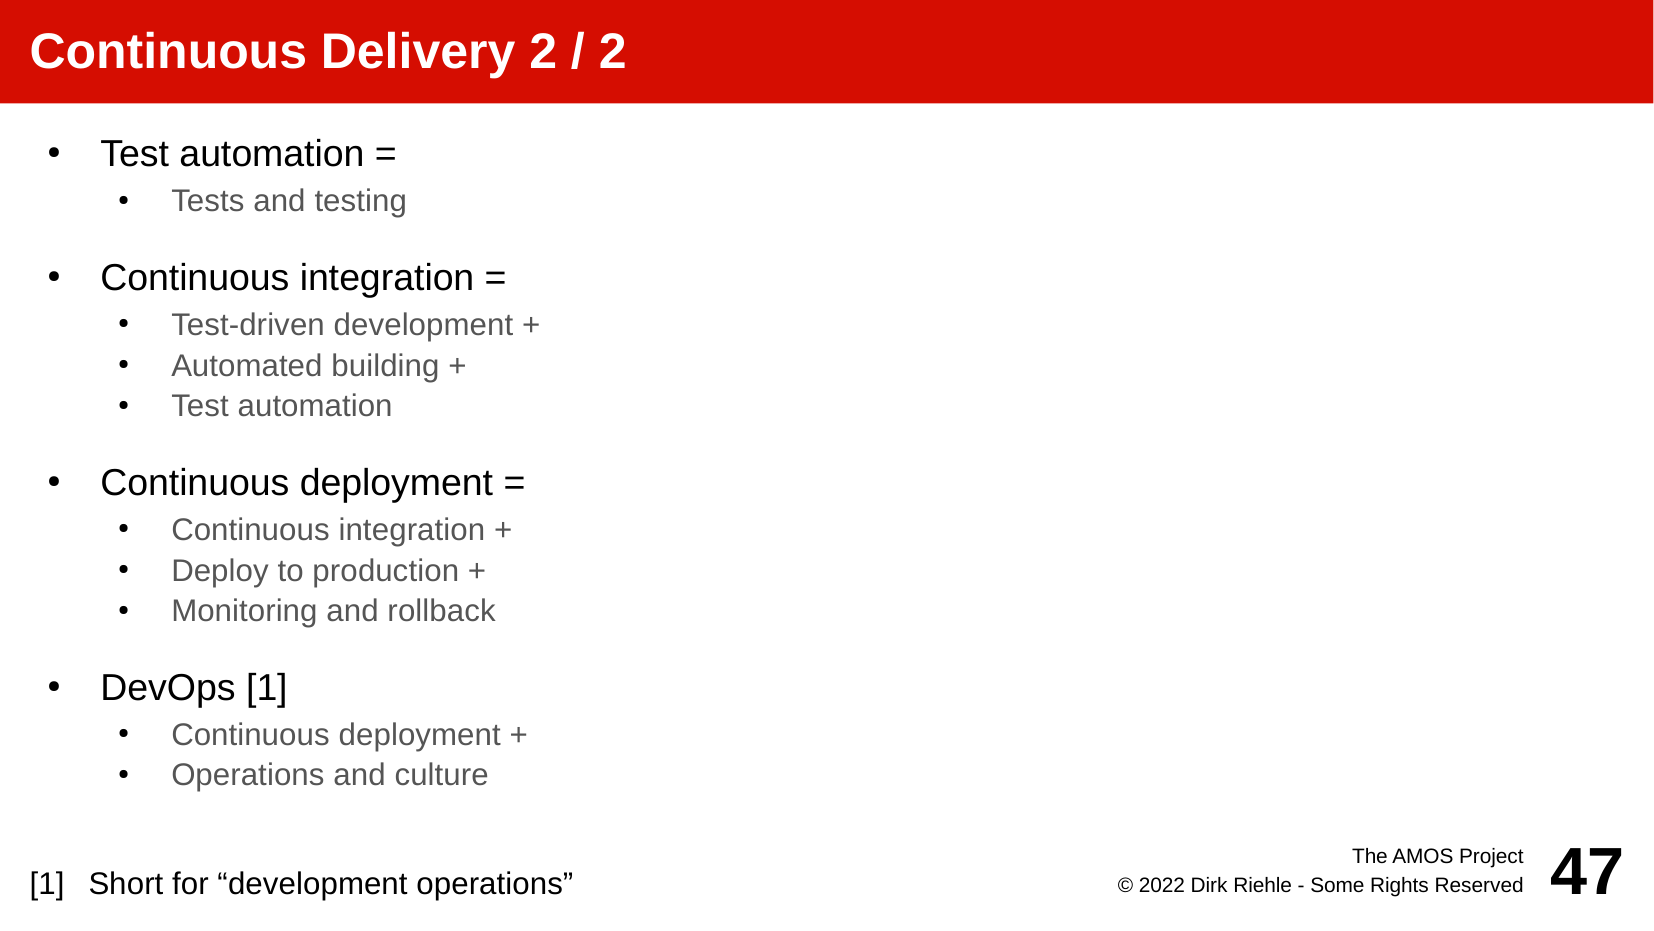

# Continuous Delivery 2 / 2
Test automation =
Tests and testing
Continuous integration =
Test-driven development +
Automated building +
Test automation
Continuous deployment =
Continuous integration +
Deploy to production +
Monitoring and rollback
DevOps [1]
Continuous deployment +
Operations and culture
[1]	Short for “development operations”
The AMOS Project
47
© 2022 Dirk Riehle - Some Rights Reserved